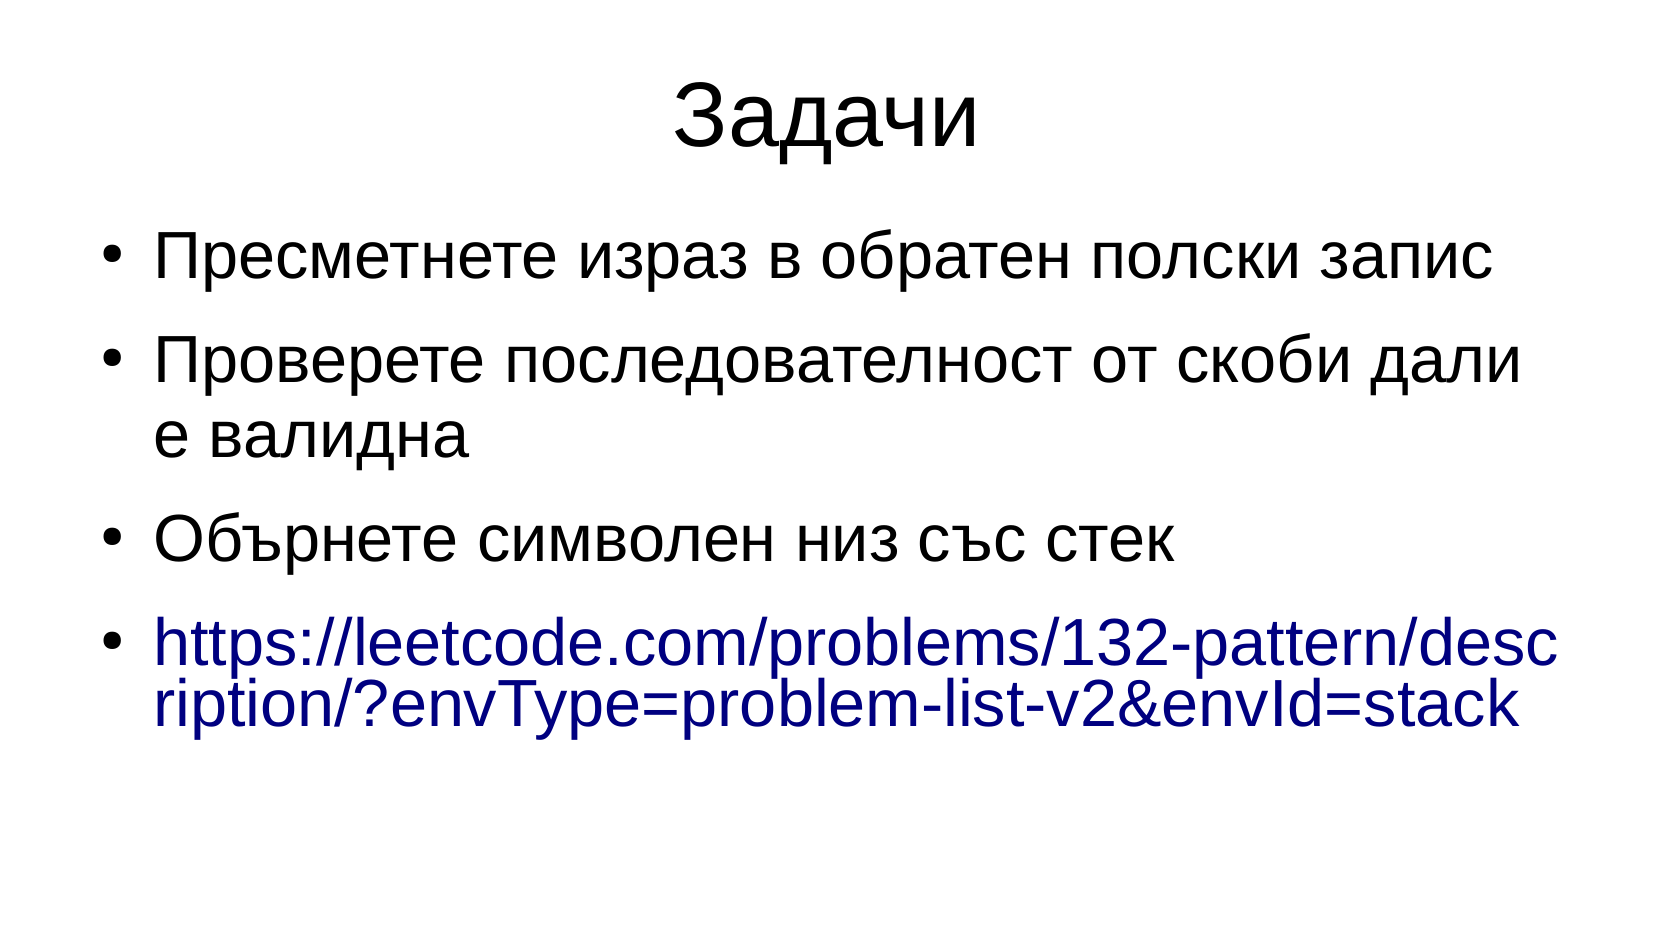

# Задачи
Пресметнете израз в обратен полски запис
Проверете последователност от скоби дали е валидна
Обърнете символен низ със стек
https://leetcode.com/problems/132-pattern/description/?envType=problem-list-v2&envId=stack